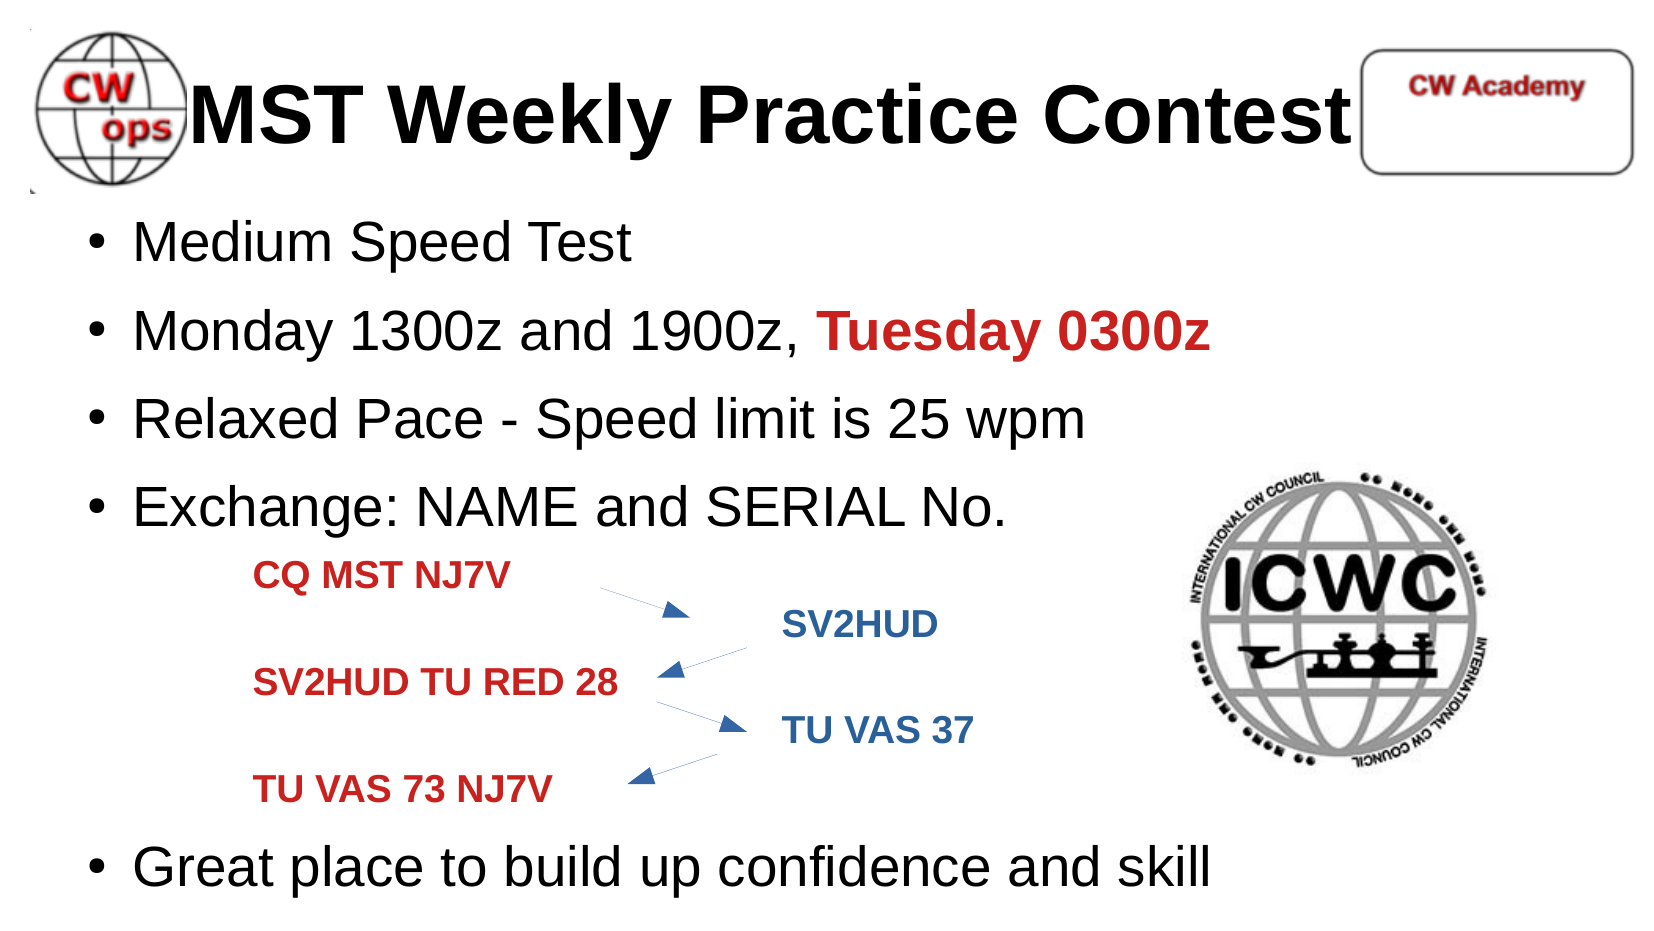

# MST Weekly Practice Contest
Medium Speed Test
Monday 1300z and 1900z, Tuesday 0300z
Relaxed Pace - Speed limit is 25 wpm
Exchange: NAME and SERIAL No.
CQ MST NJ7V
 SV2HUD
SV2HUD TU RED 28
 TU VAS 37
TU VAS 73 NJ7V
Great place to build up confidence and skill